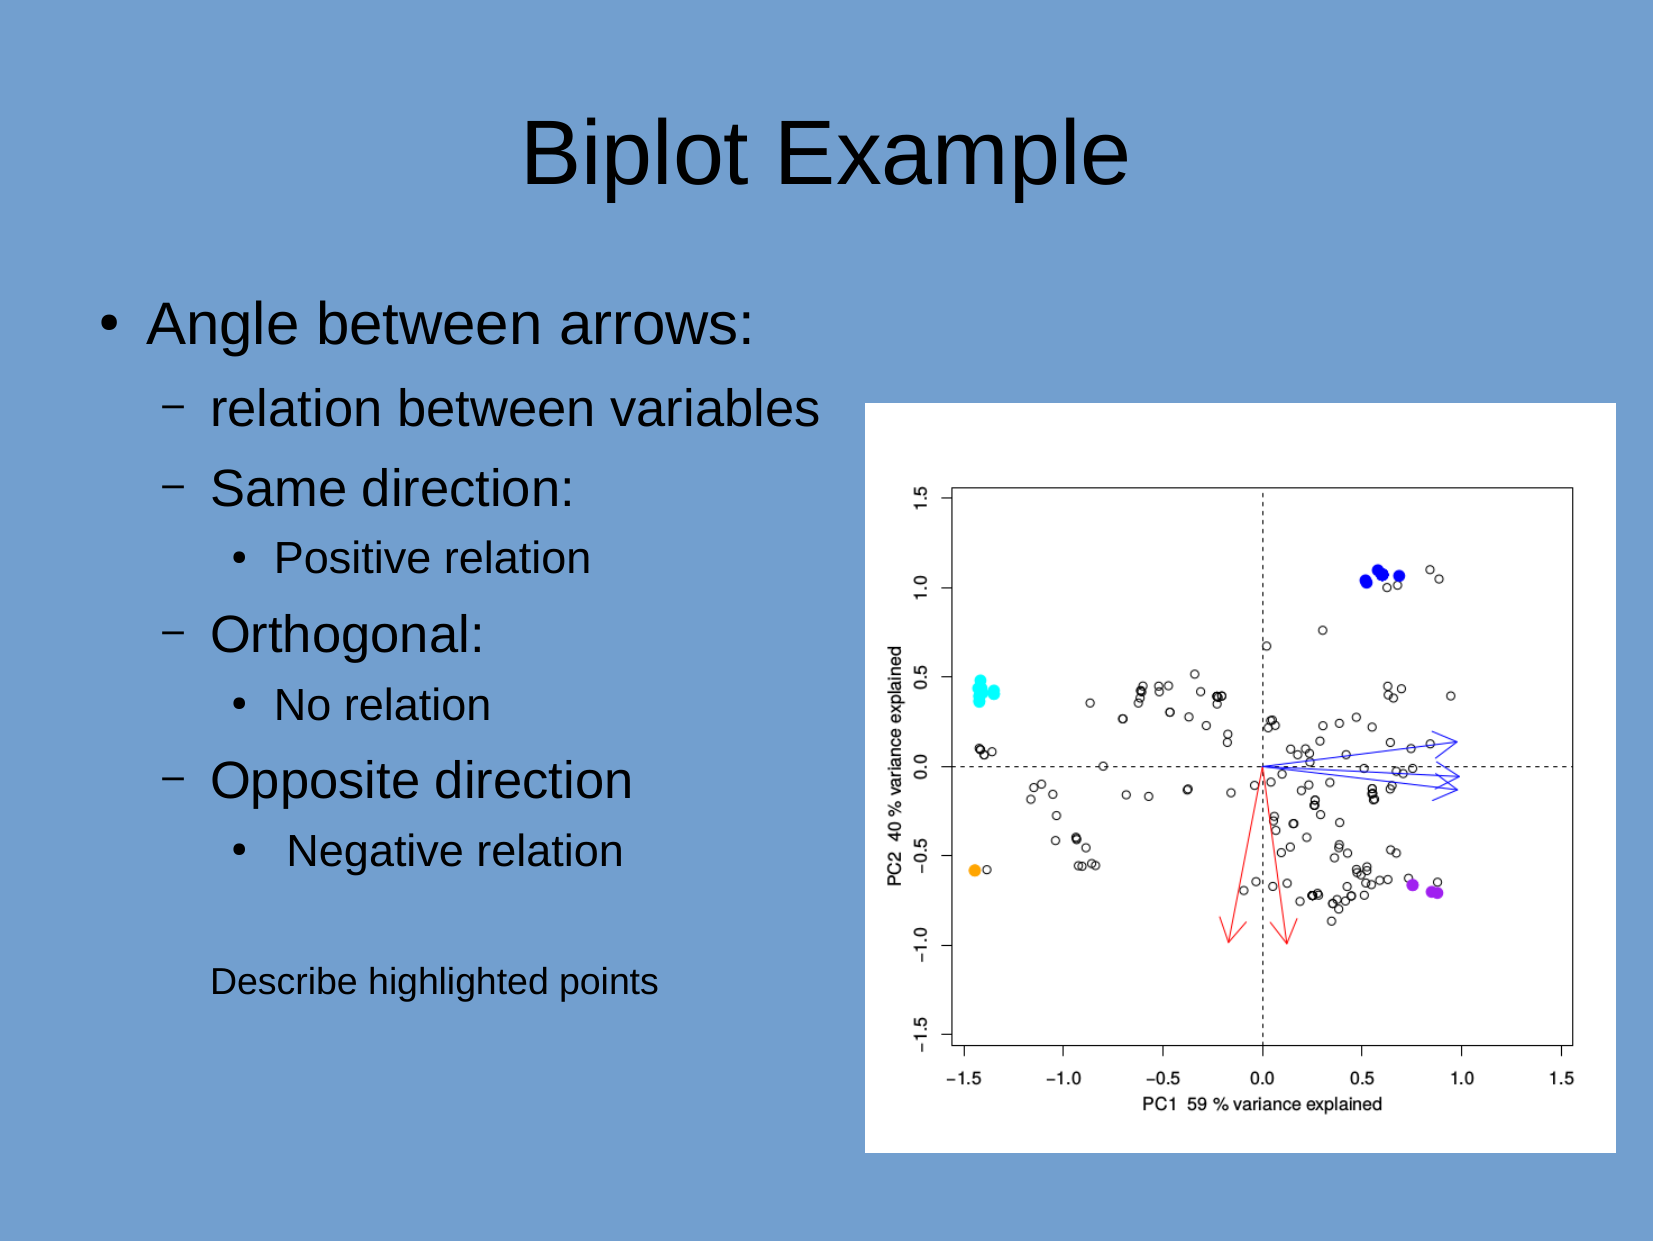

# Biplot Example
Angle between arrows:
relation between variables
Same direction:
Positive relation
Orthogonal:
No relation
Opposite direction
 Negative relation
Describe highlighted points